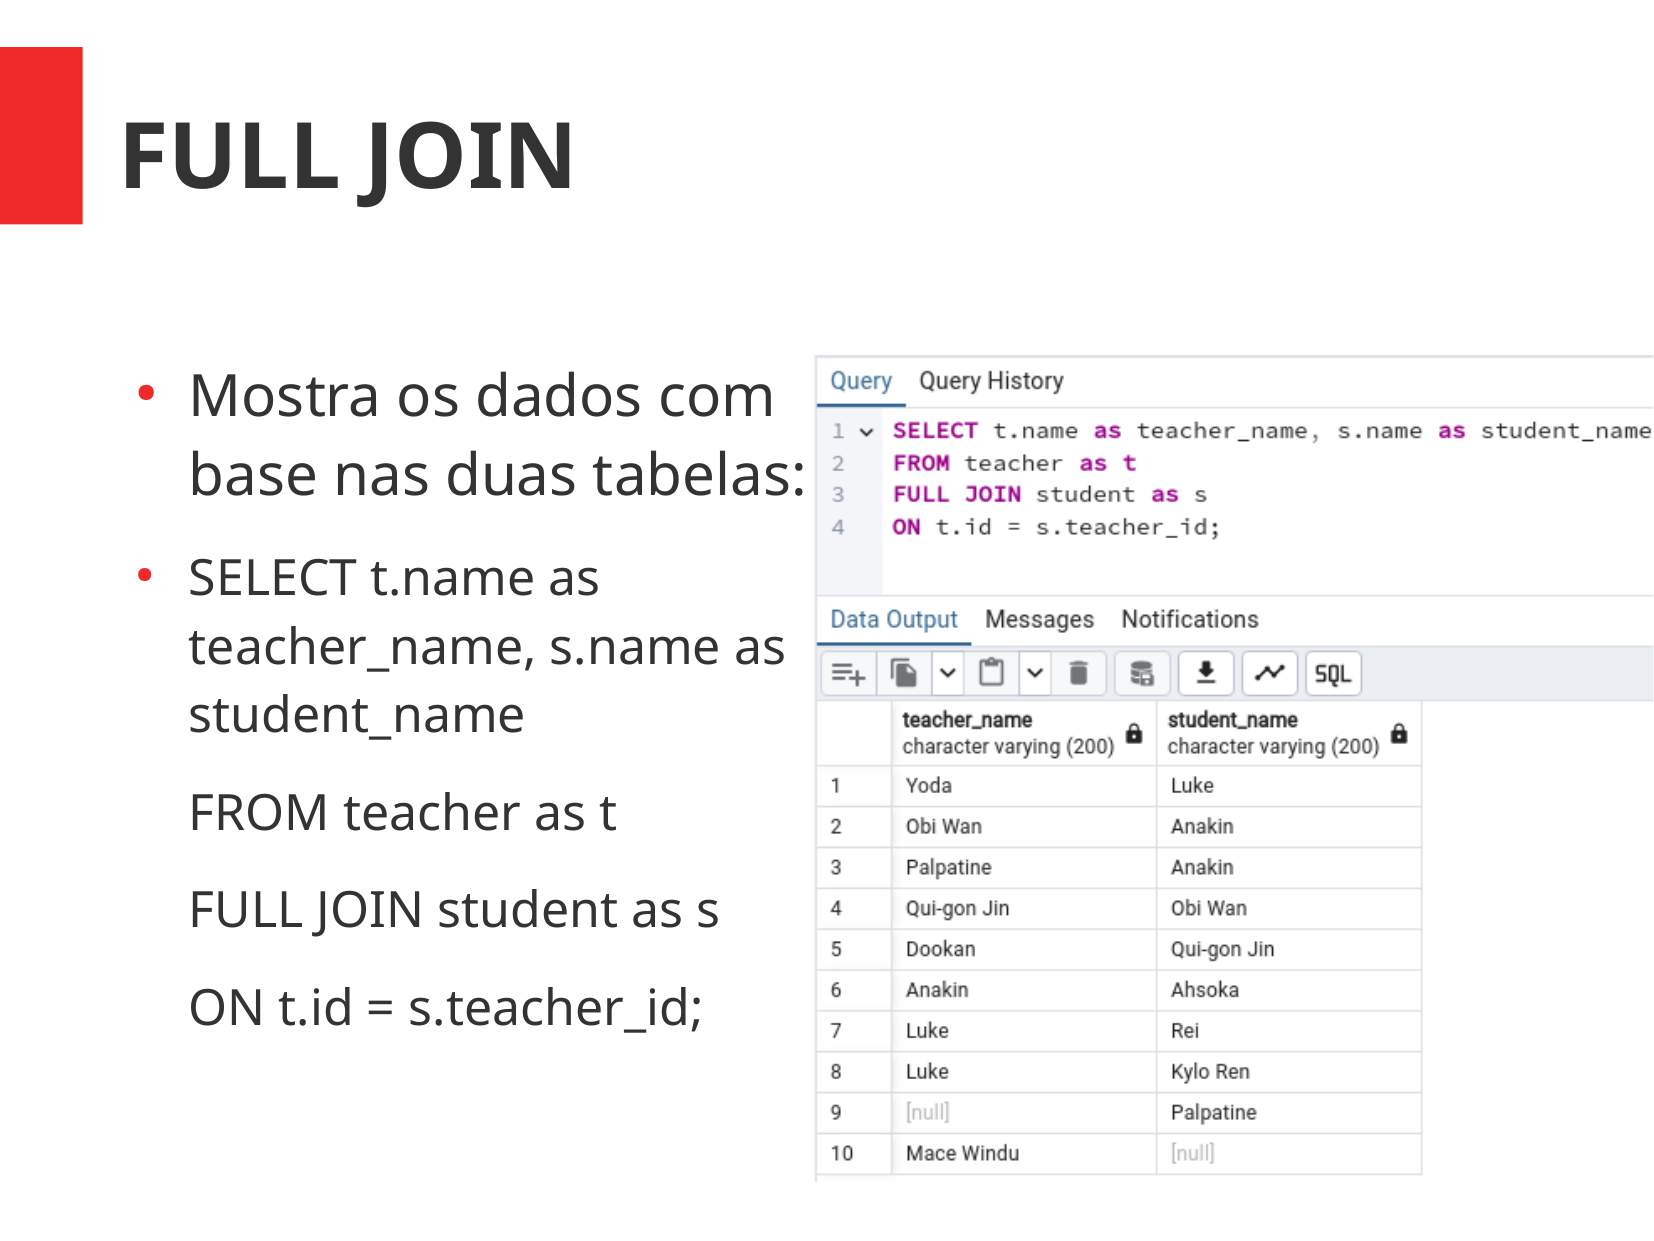

# FULL JOIN
Mostra os dados com base nas duas tabelas:
SELECT t.name as teacher_name, s.name as student_name
FROM teacher as t
FULL JOIN student as s
ON t.id = s.teacher_id;
20